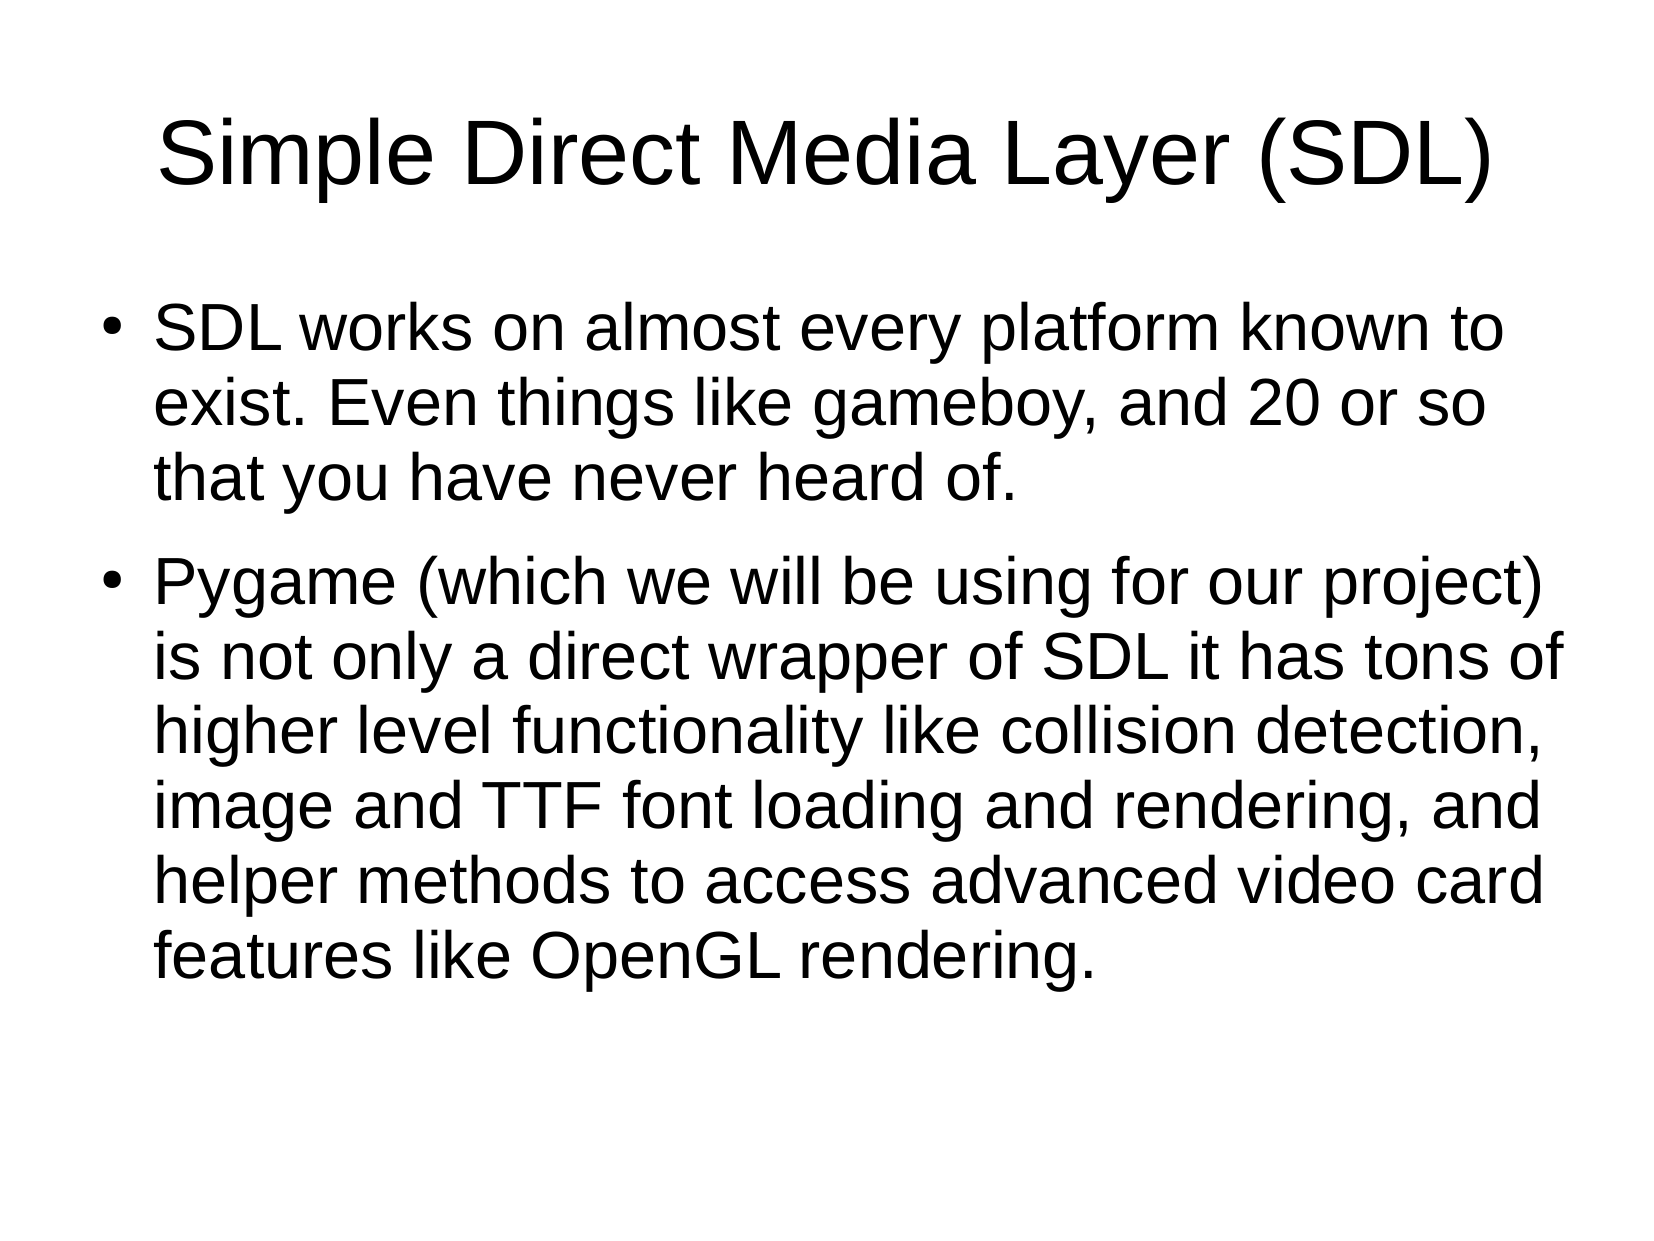

# Simple Direct Media Layer (SDL)
SDL works on almost every platform known to exist. Even things like gameboy, and 20 or so that you have never heard of.
Pygame (which we will be using for our project) is not only a direct wrapper of SDL it has tons of higher level functionality like collision detection, image and TTF font loading and rendering, and helper methods to access advanced video card features like OpenGL rendering.